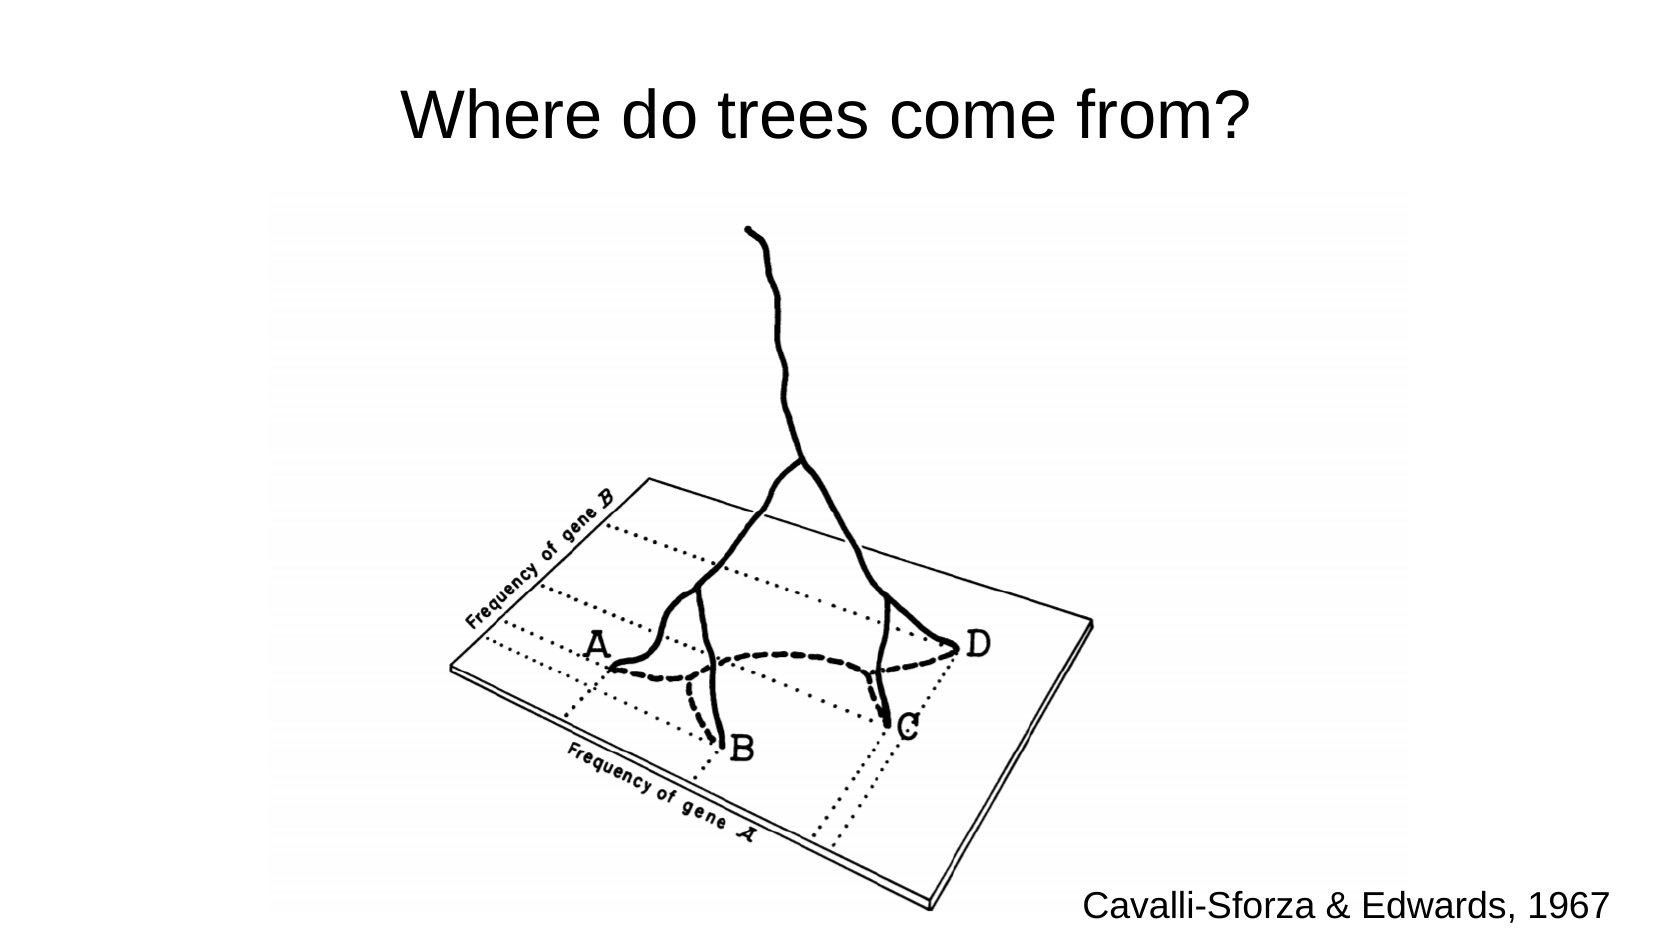

# Where do trees come from?
Cavalli-Sforza & Edwards, 1967